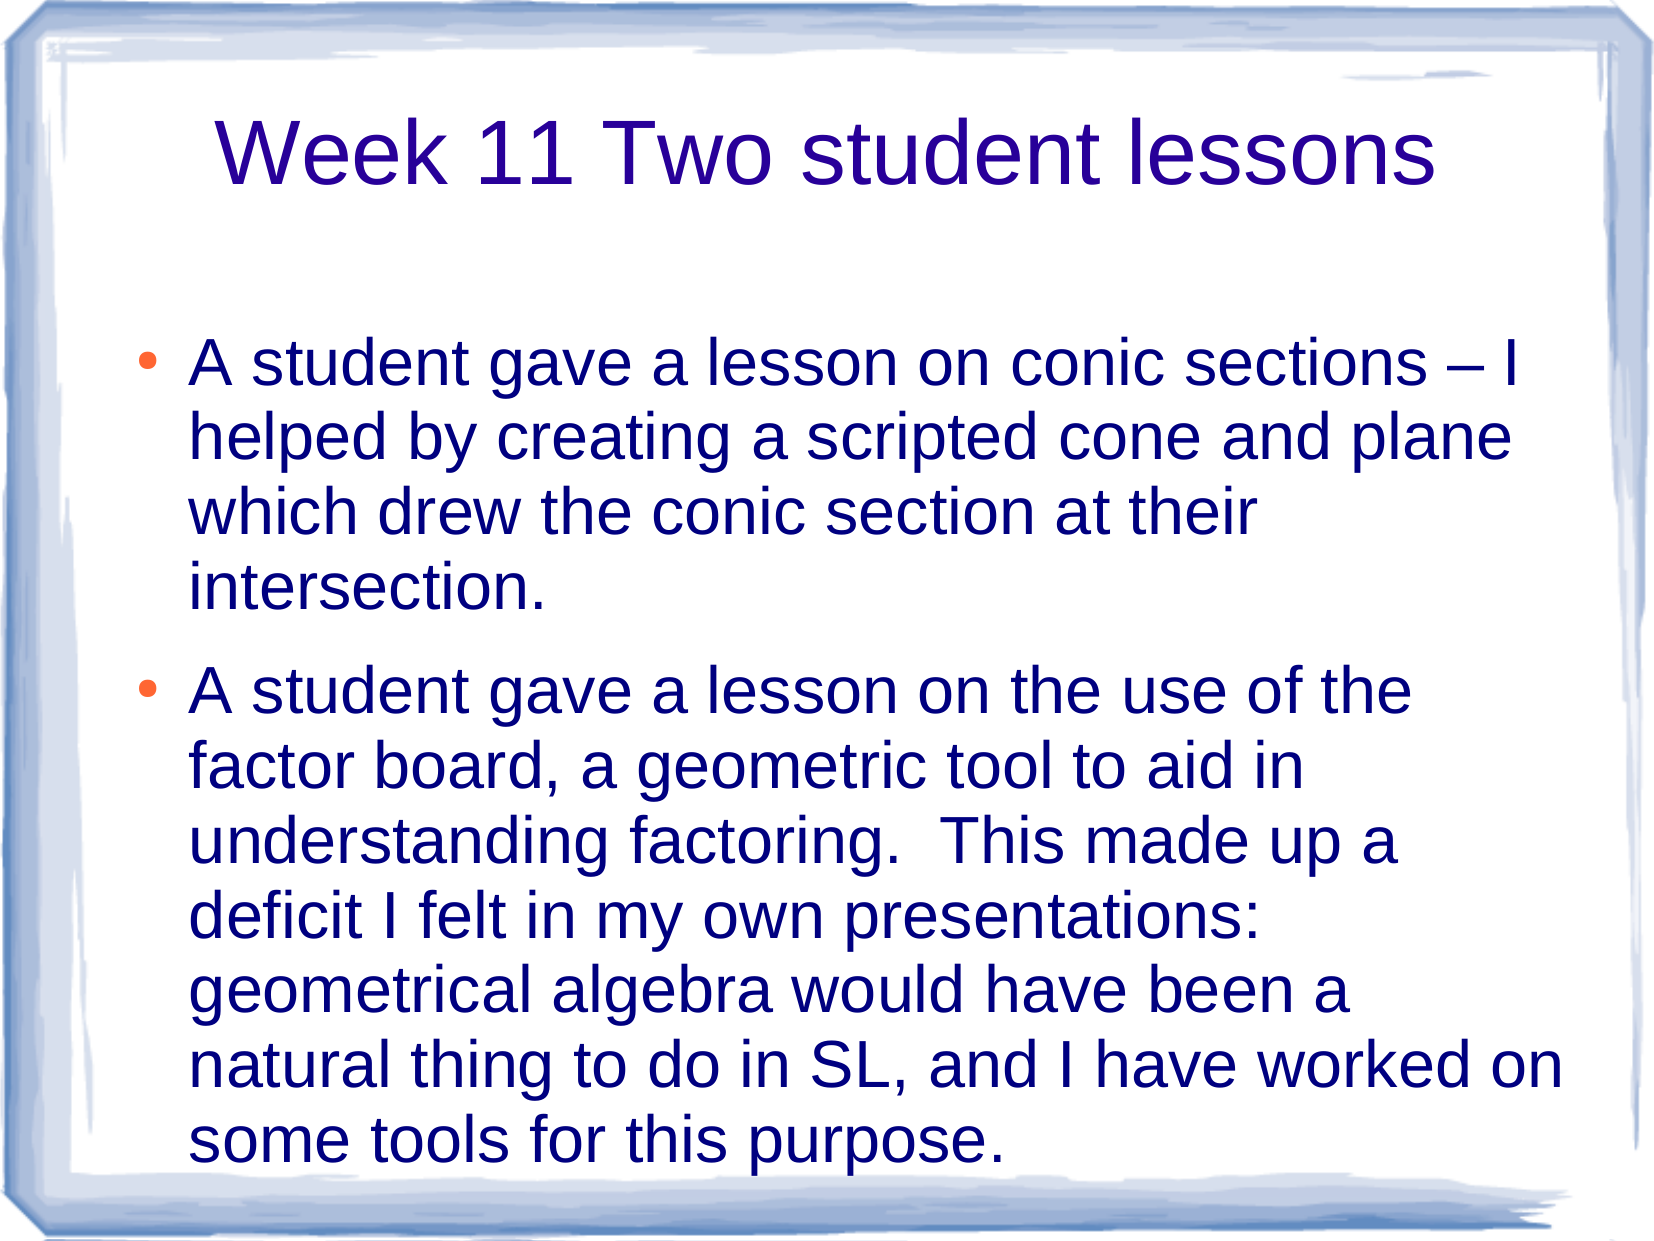

# Week 11 Two student lessons
A student gave a lesson on conic sections – I helped by creating a scripted cone and plane which drew the conic section at their intersection.
A student gave a lesson on the use of the factor board, a geometric tool to aid in understanding factoring. This made up a deficit I felt in my own presentations: geometrical algebra would have been a natural thing to do in SL, and I have worked on some tools for this purpose.